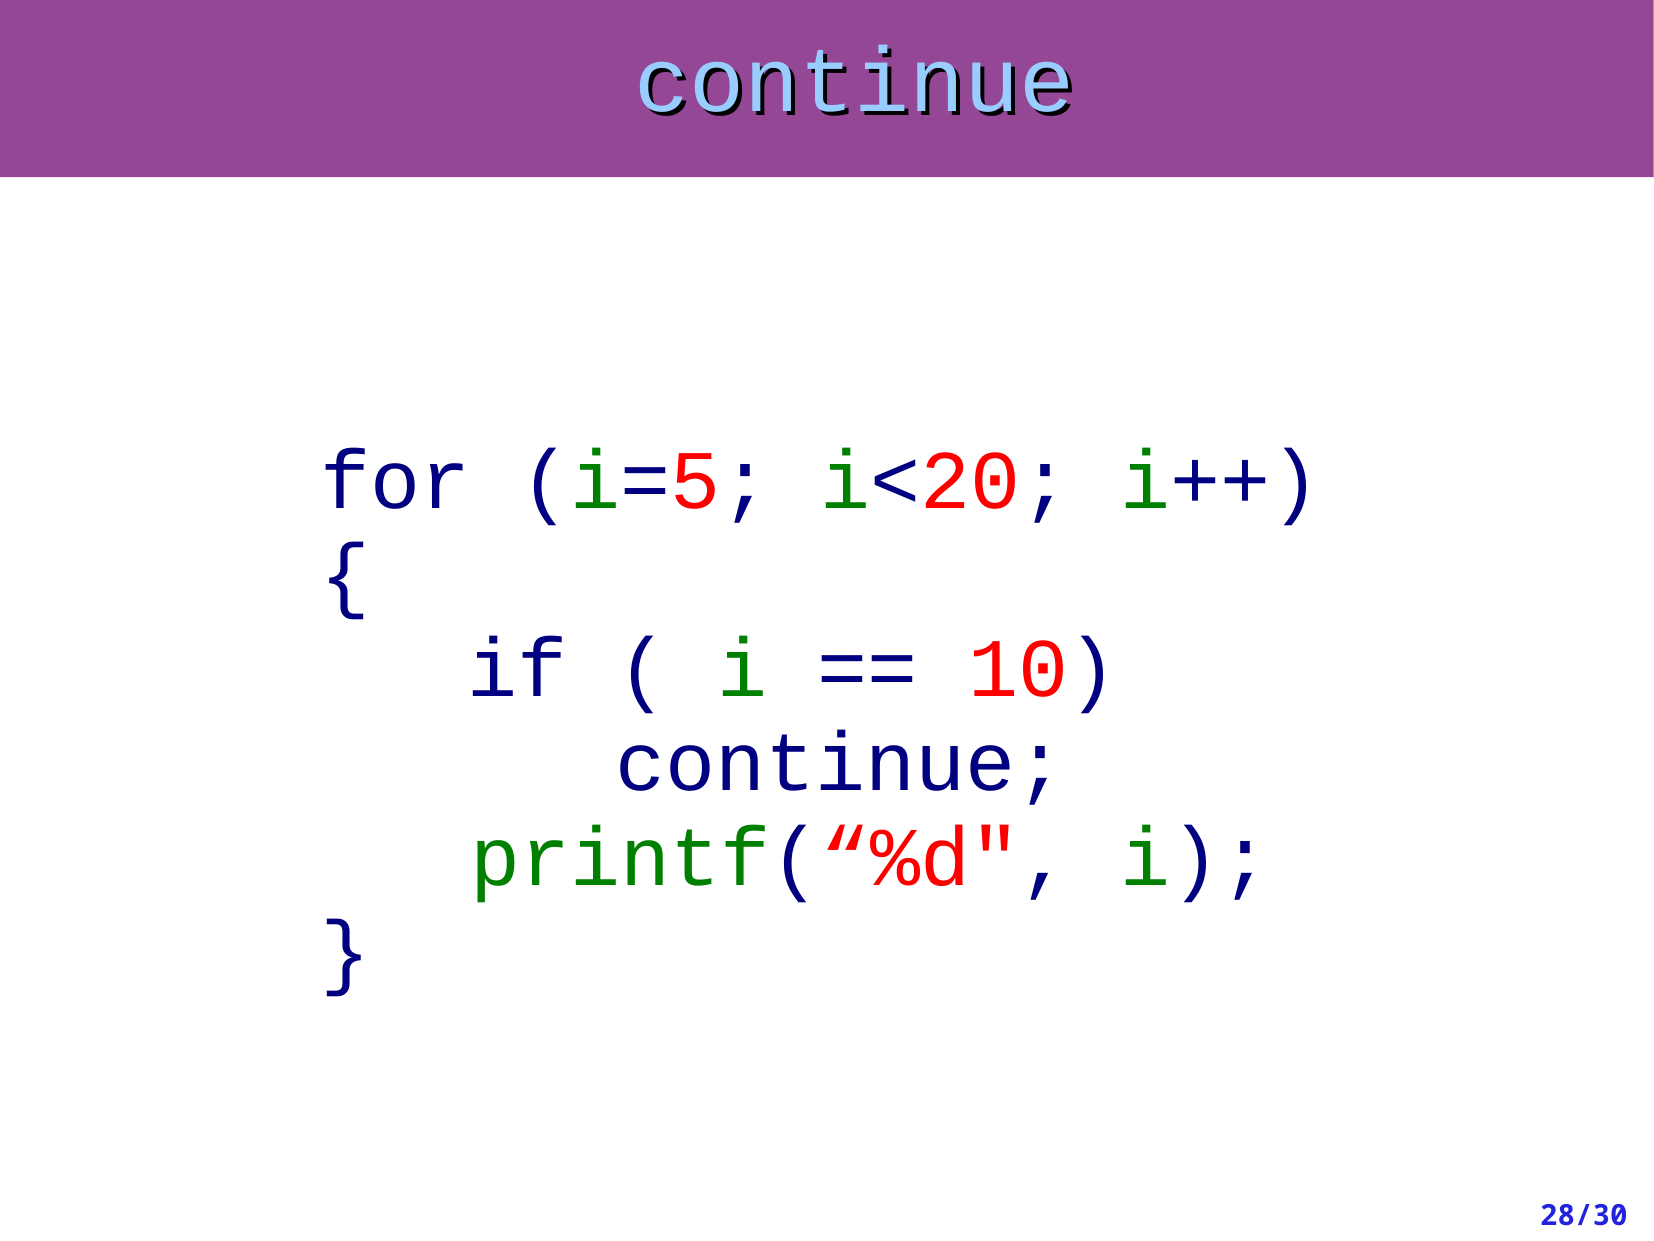

# continue
for (i=5; i<20; i++)
{
 		if ( i == 10)
 		continue;
 printf(“%d", i);
}
28